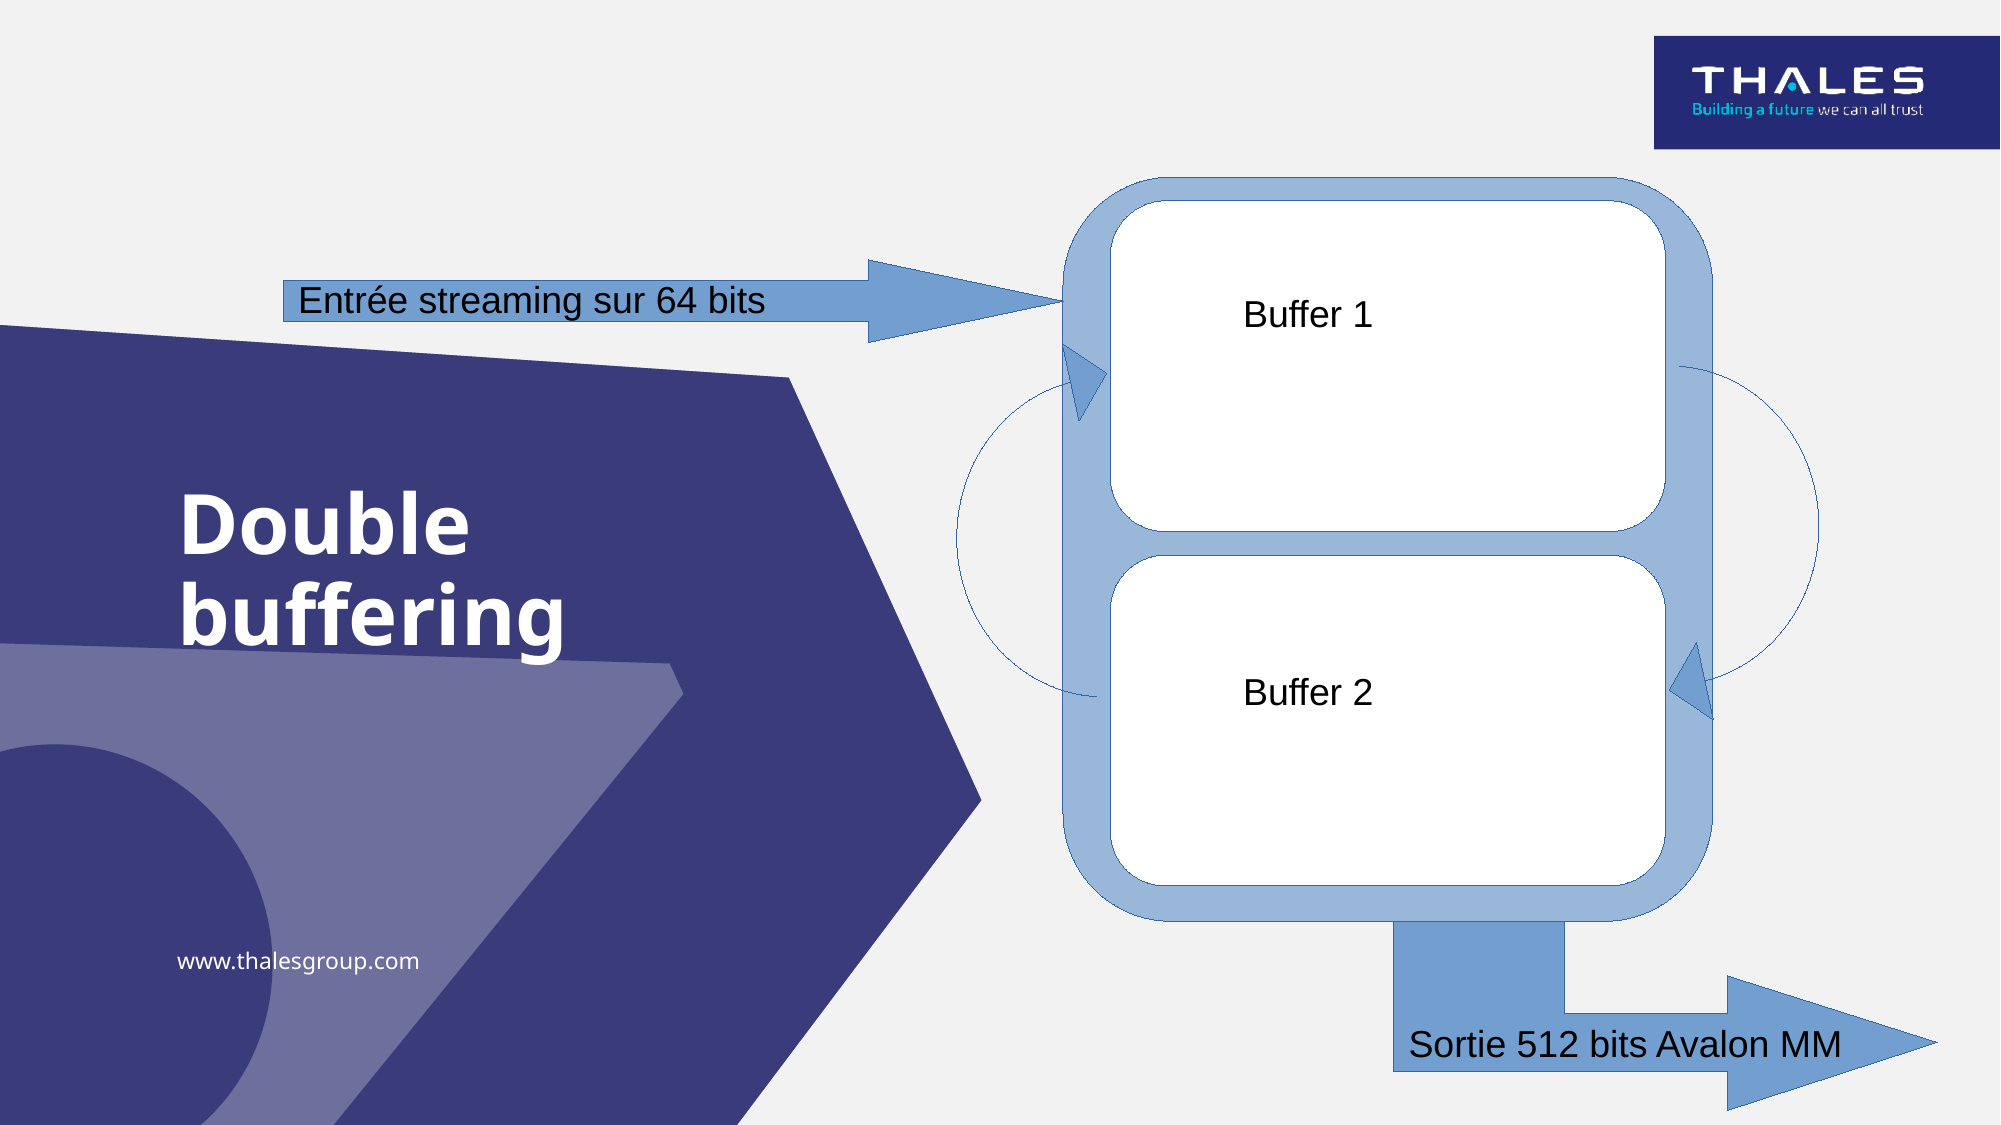

Entrée streaming sur 64 bits
Buffer 1
# Double buffering
Buffer 2
Sortie 512 bits Avalon MM